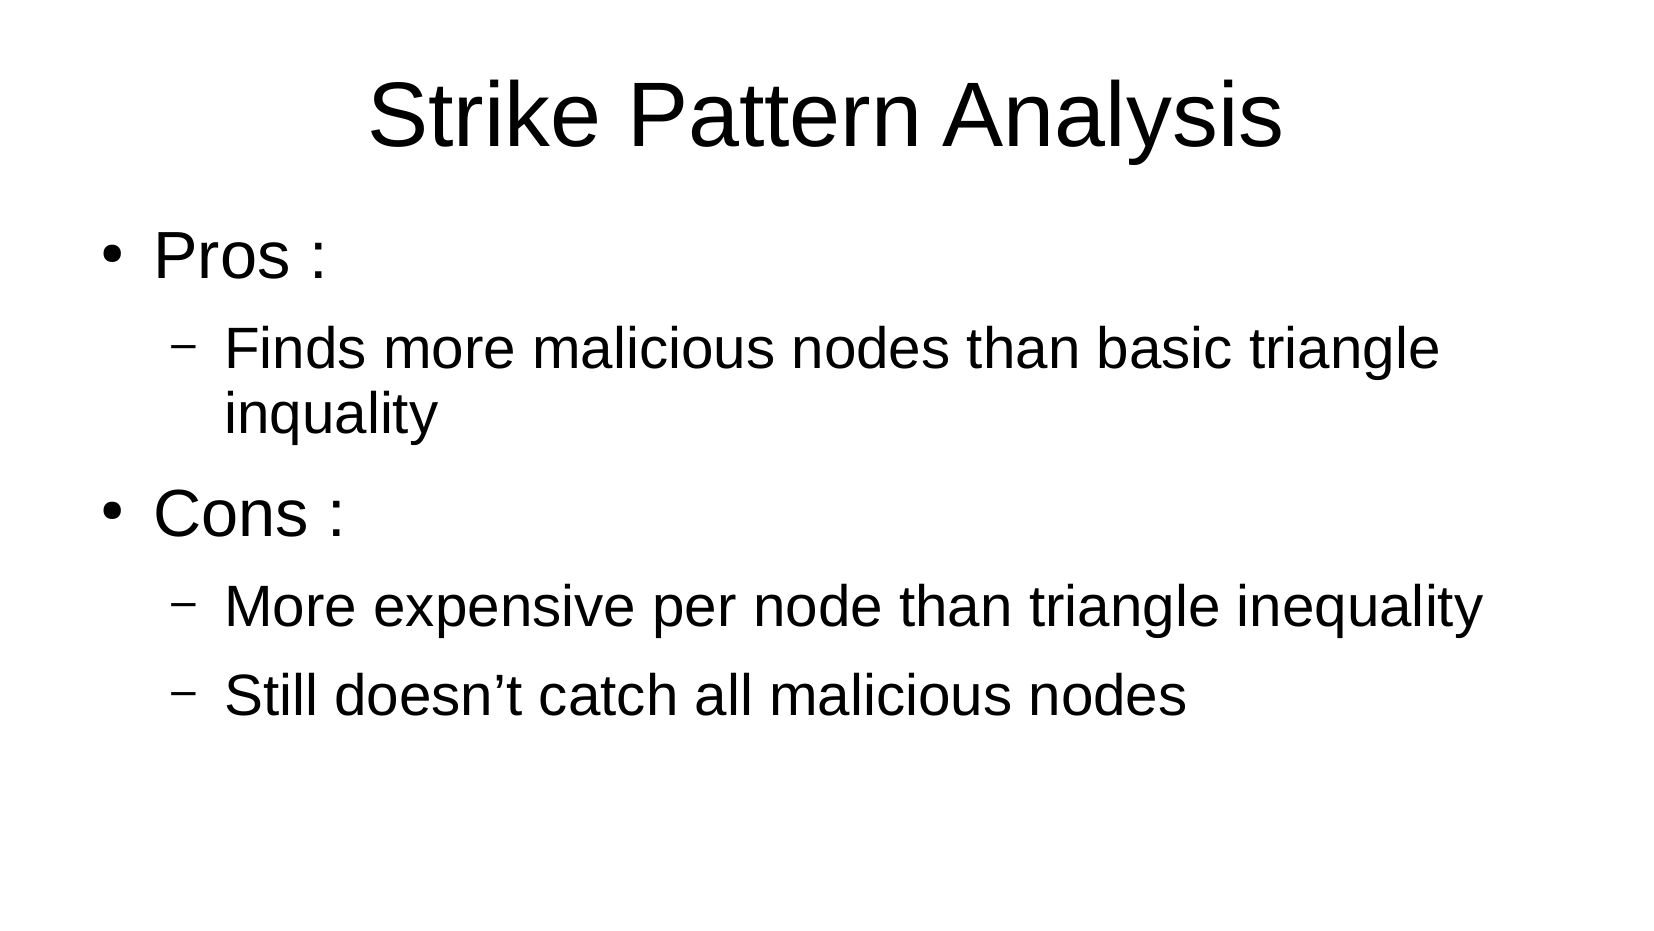

# Strike Pattern Analysis
Pros :
Finds more malicious nodes than basic triangle inquality
Cons :
More expensive per node than triangle inequality
Still doesn’t catch all malicious nodes